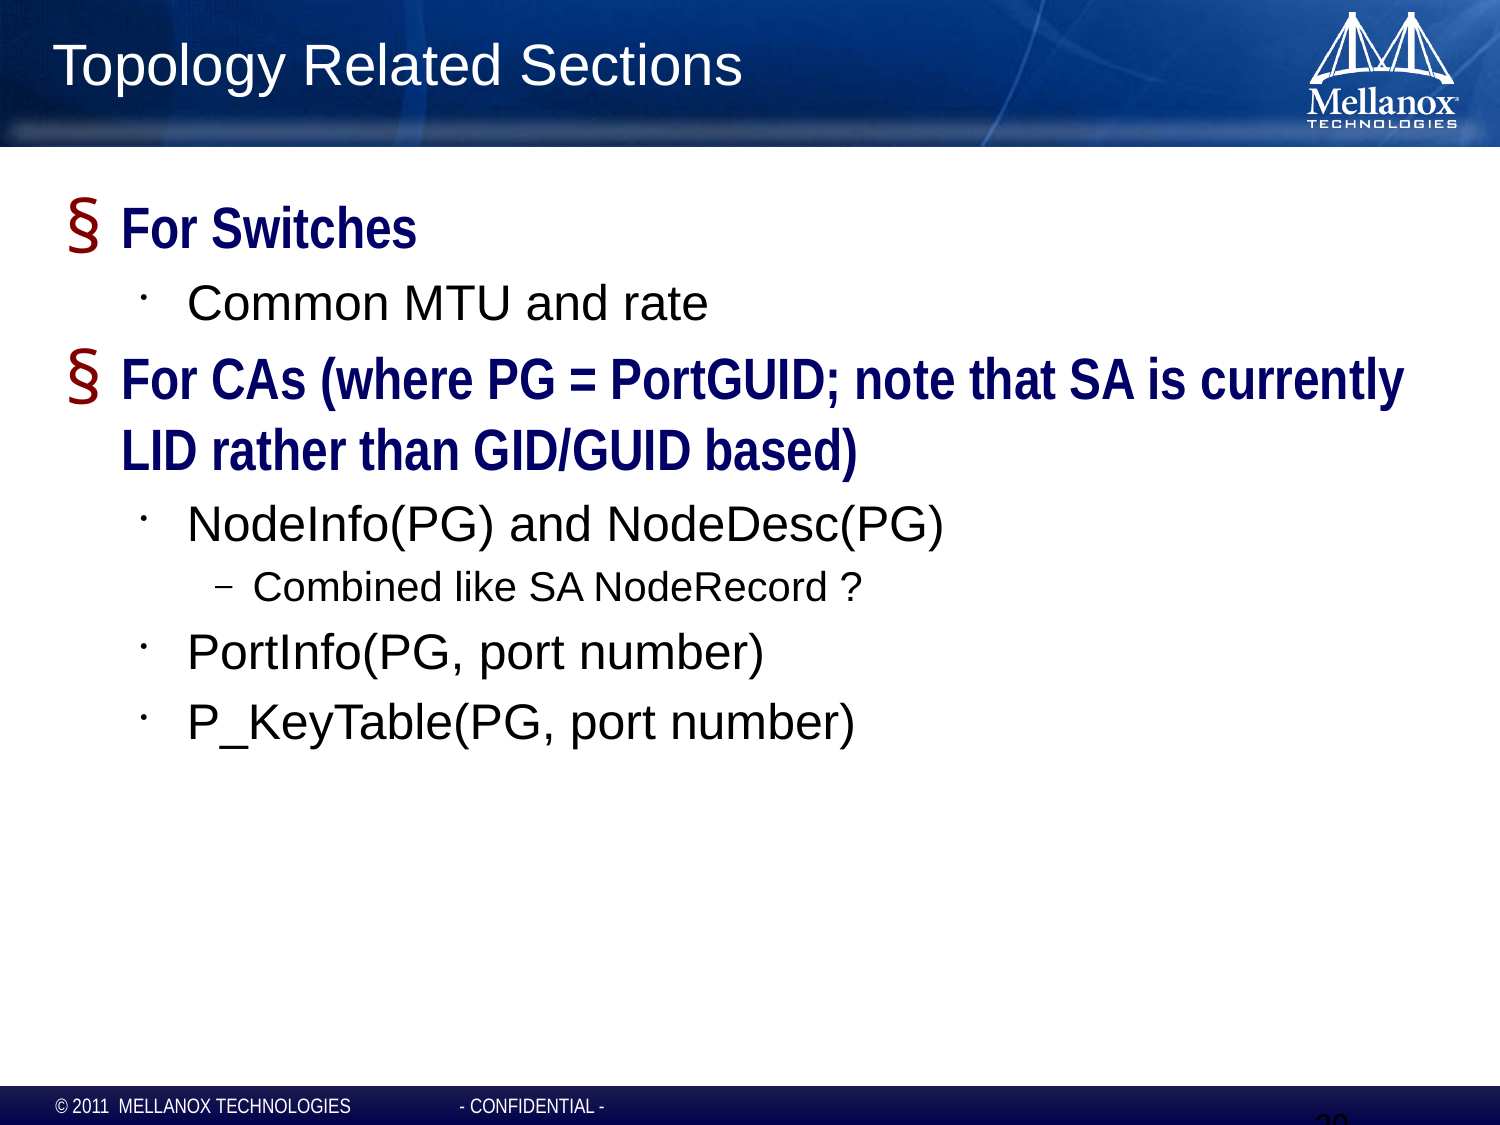

# Topology Related Sections
For Switches
Common MTU and rate
For CAs (where PG = PortGUID; note that SA is currently LID rather than GID/GUID based)
NodeInfo(PG) and NodeDesc(PG)
Combined like SA NodeRecord ?
PortInfo(PG, port number)
P_KeyTable(PG, port number)